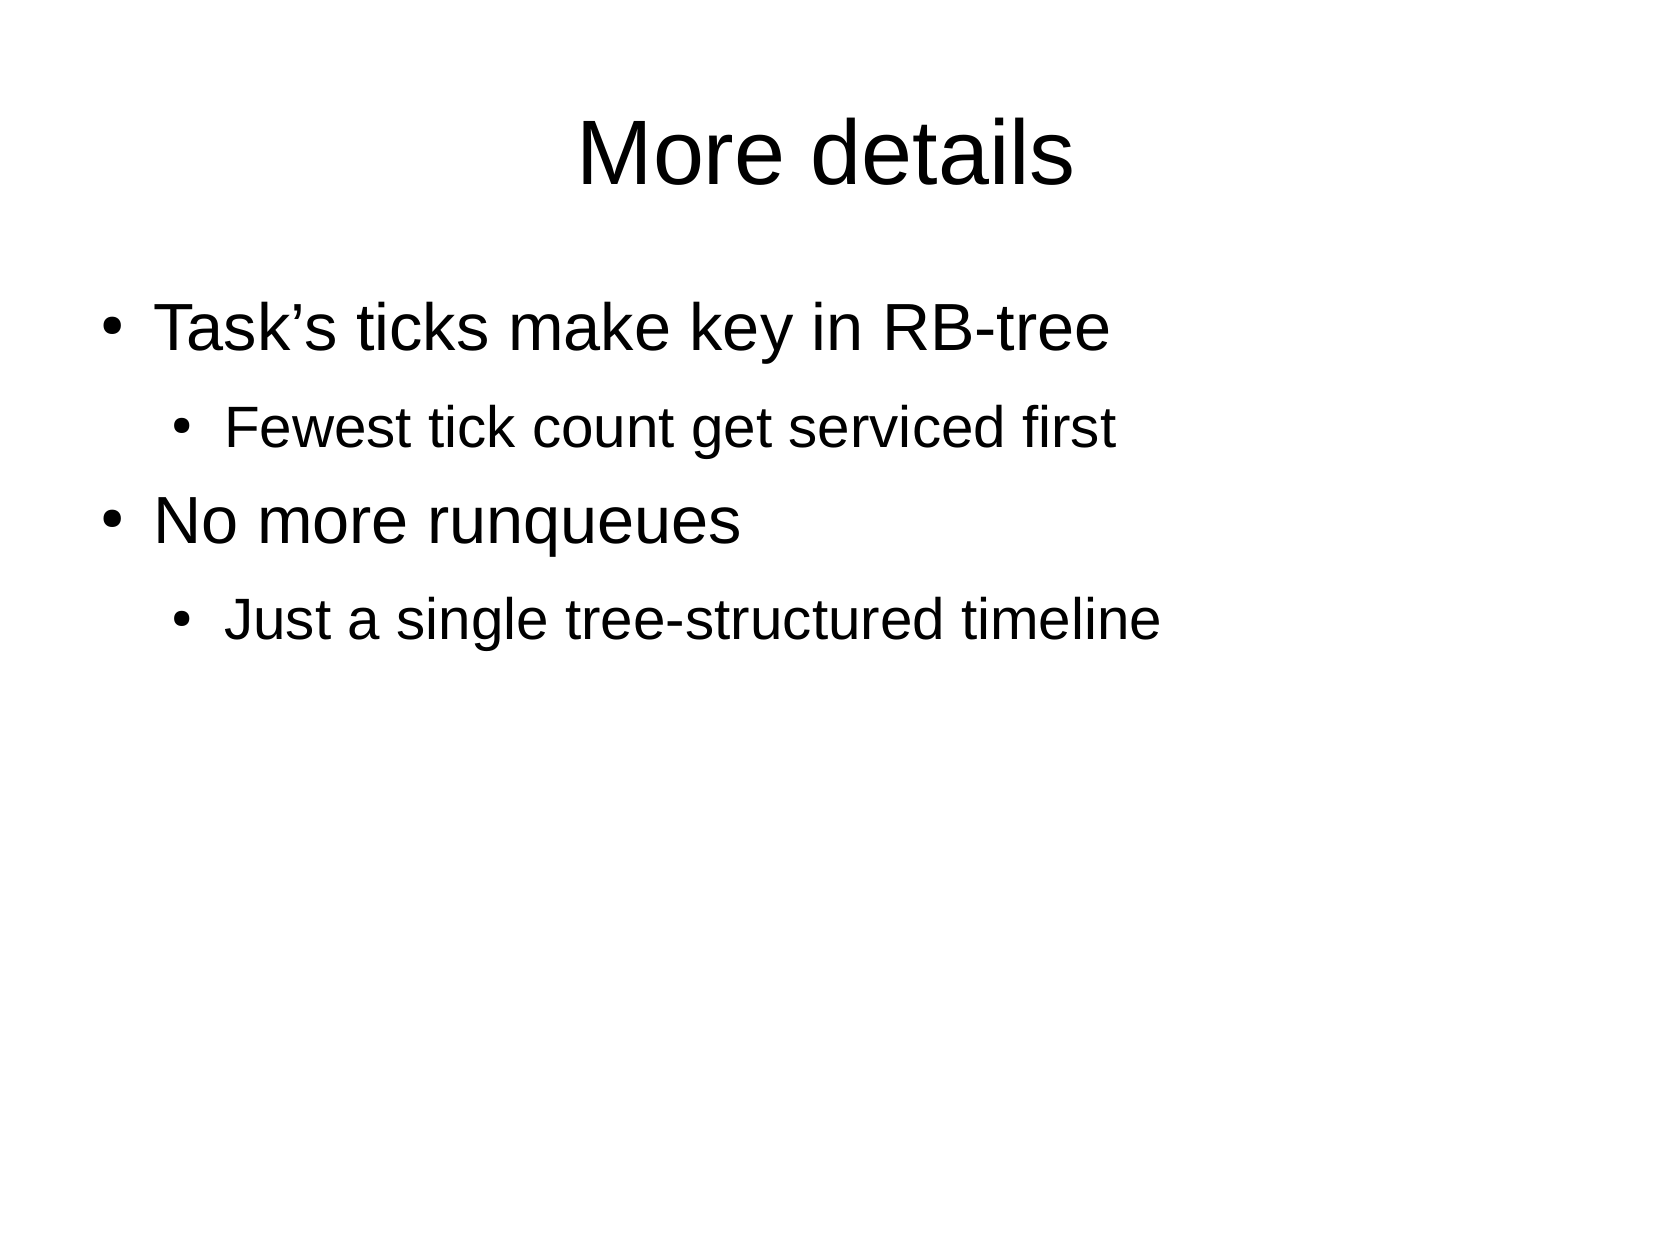

# More details
Task’s ticks make key in RB-tree
Fewest tick count get serviced first
No more runqueues
Just a single tree-structured timeline